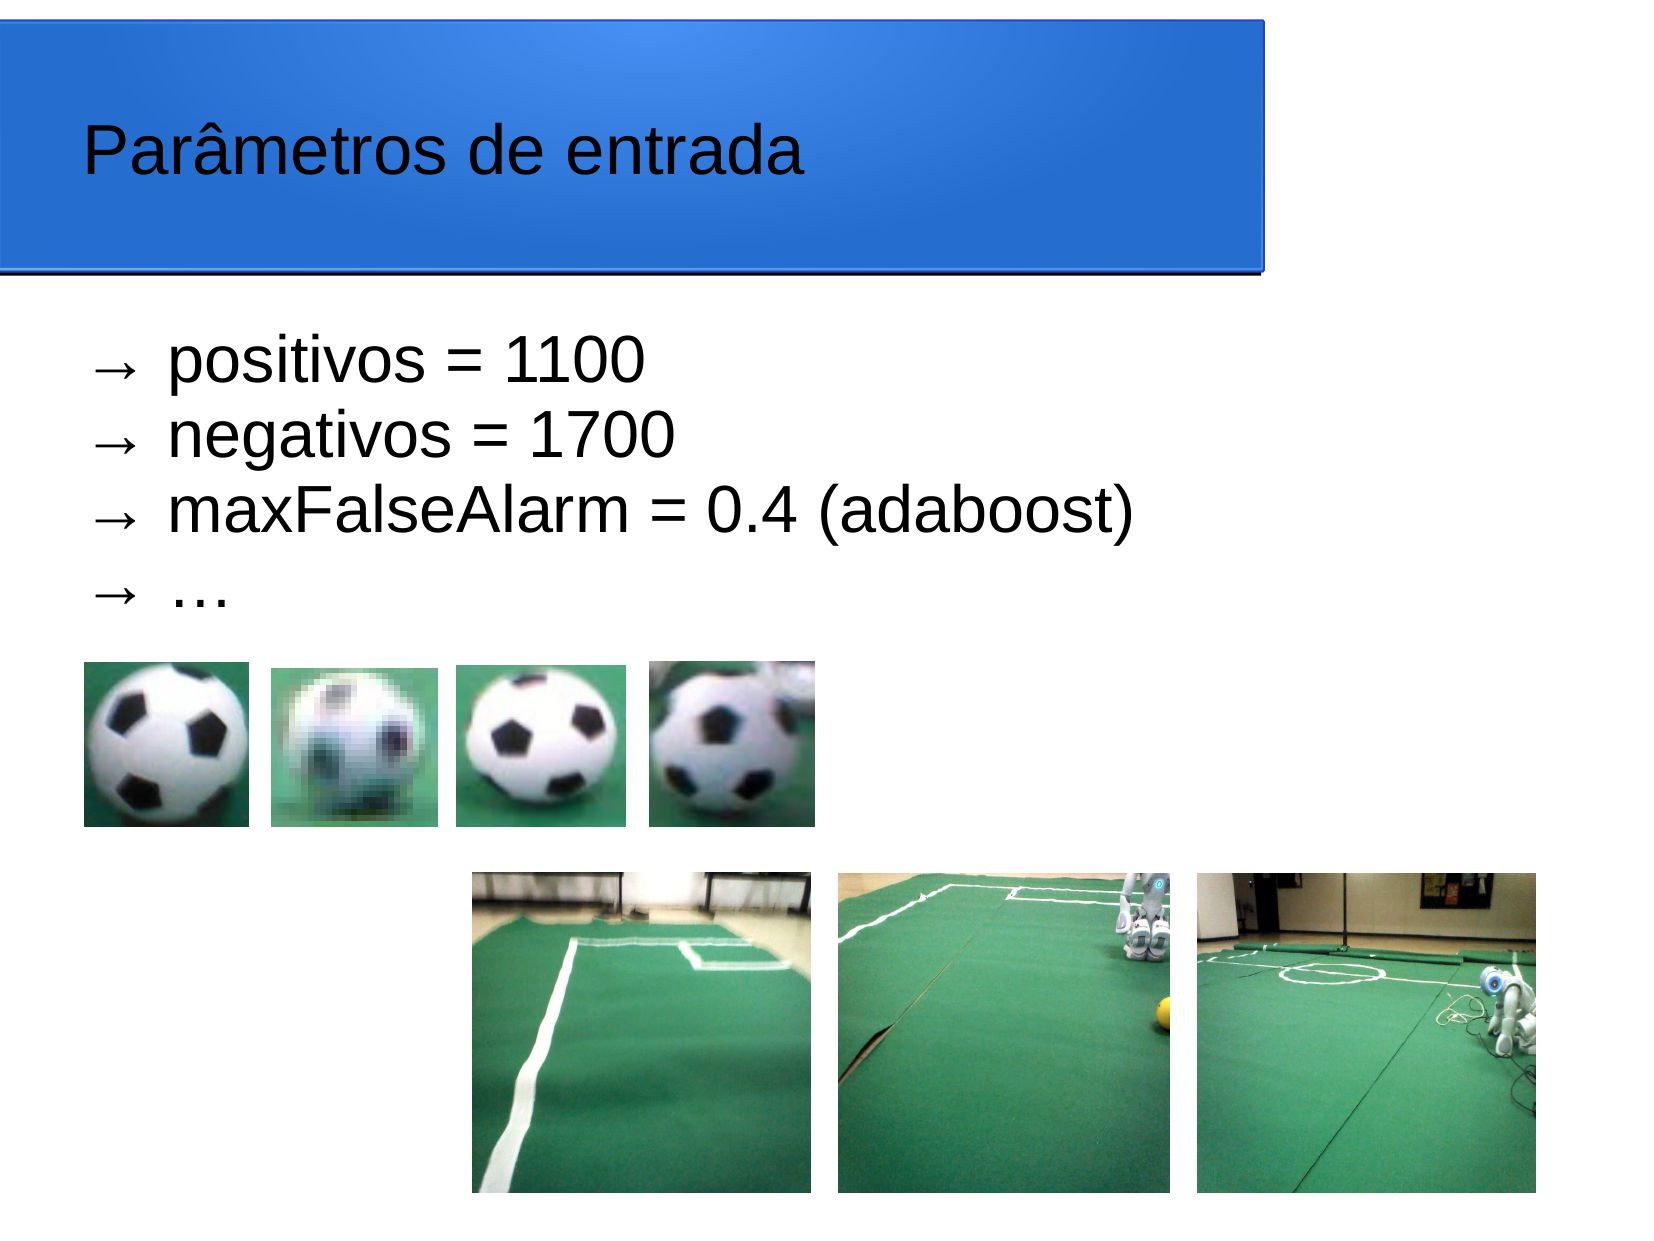

# Parâmetros de entrada
→ positivos = 1100
→ negativos = 1700
→ maxFalseAlarm = 0.4 (adaboost)
→ …